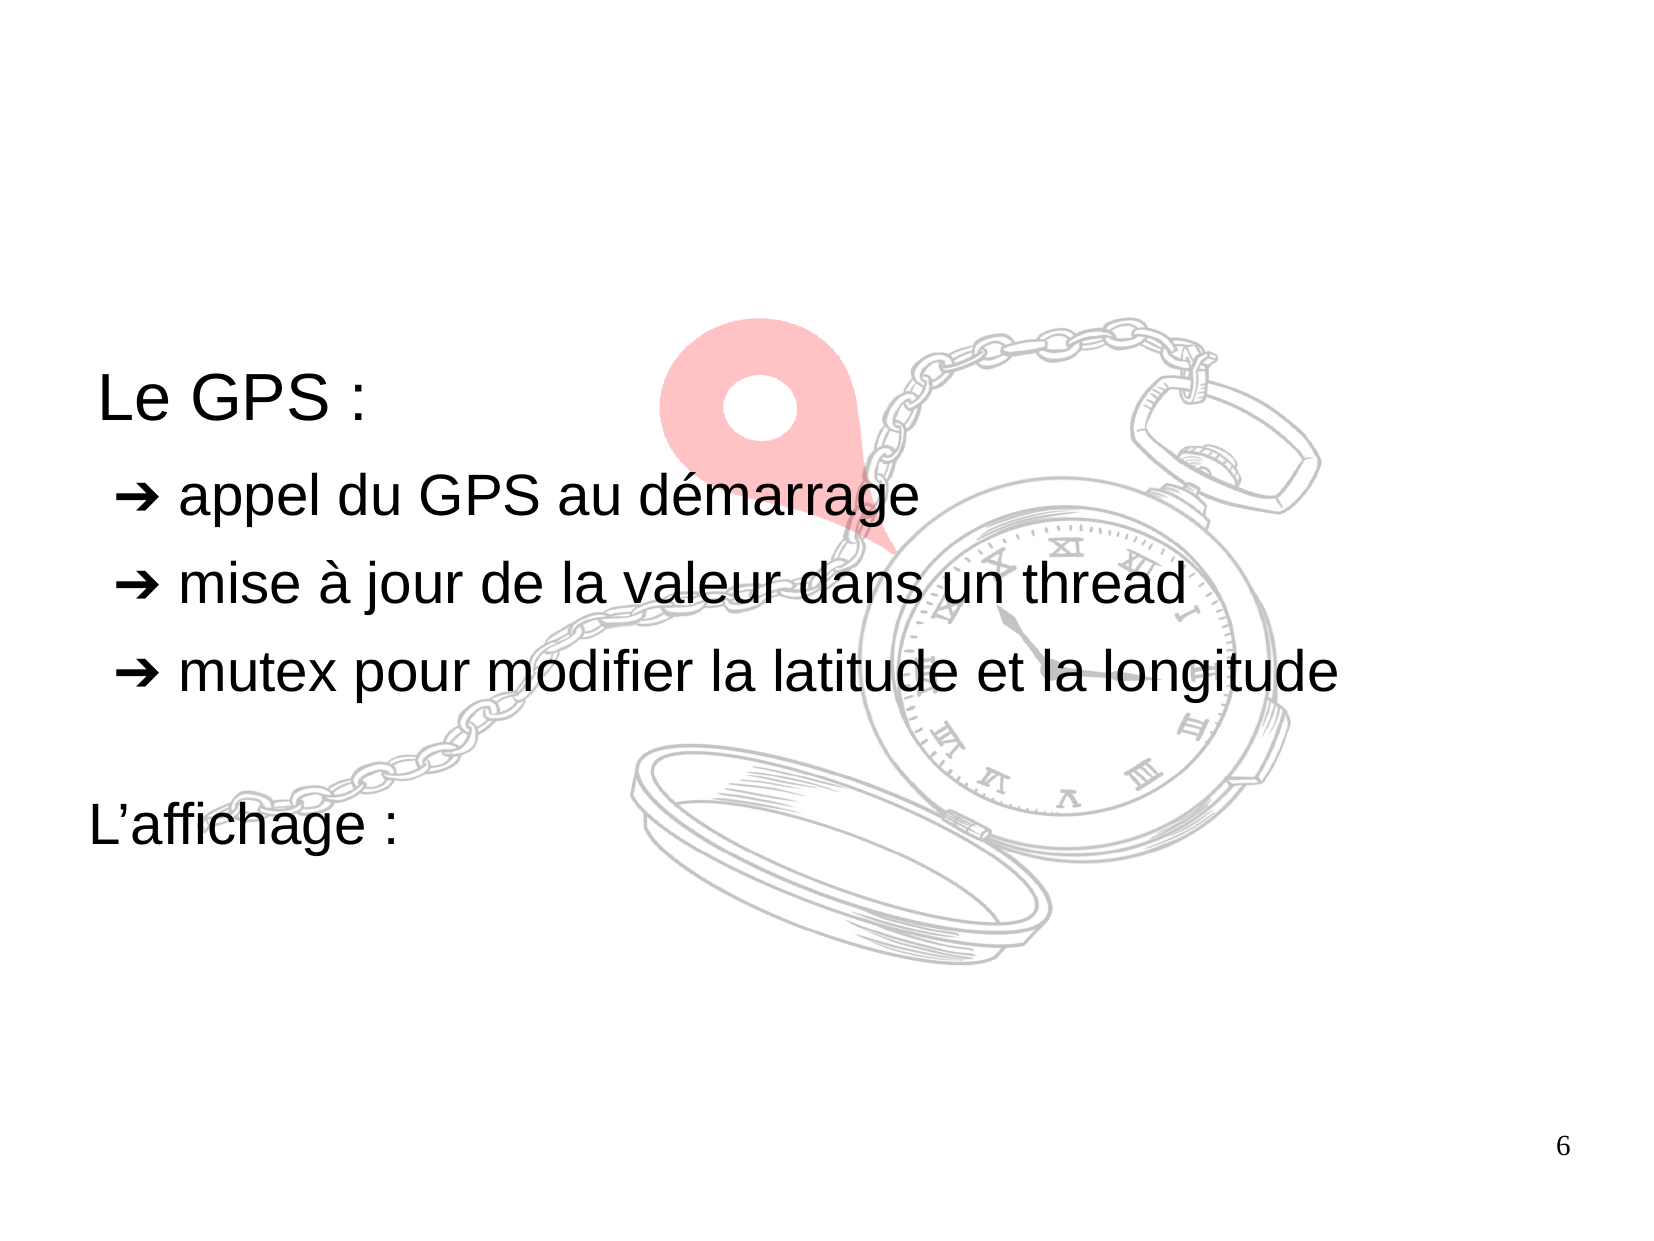

Le GPS :
	 ➔ appel du GPS au démarrage
	 ➔ mise à jour de la valeur dans un thread
	 ➔ mutex pour modifier la latitude et la longitude
 L’affichage :
6